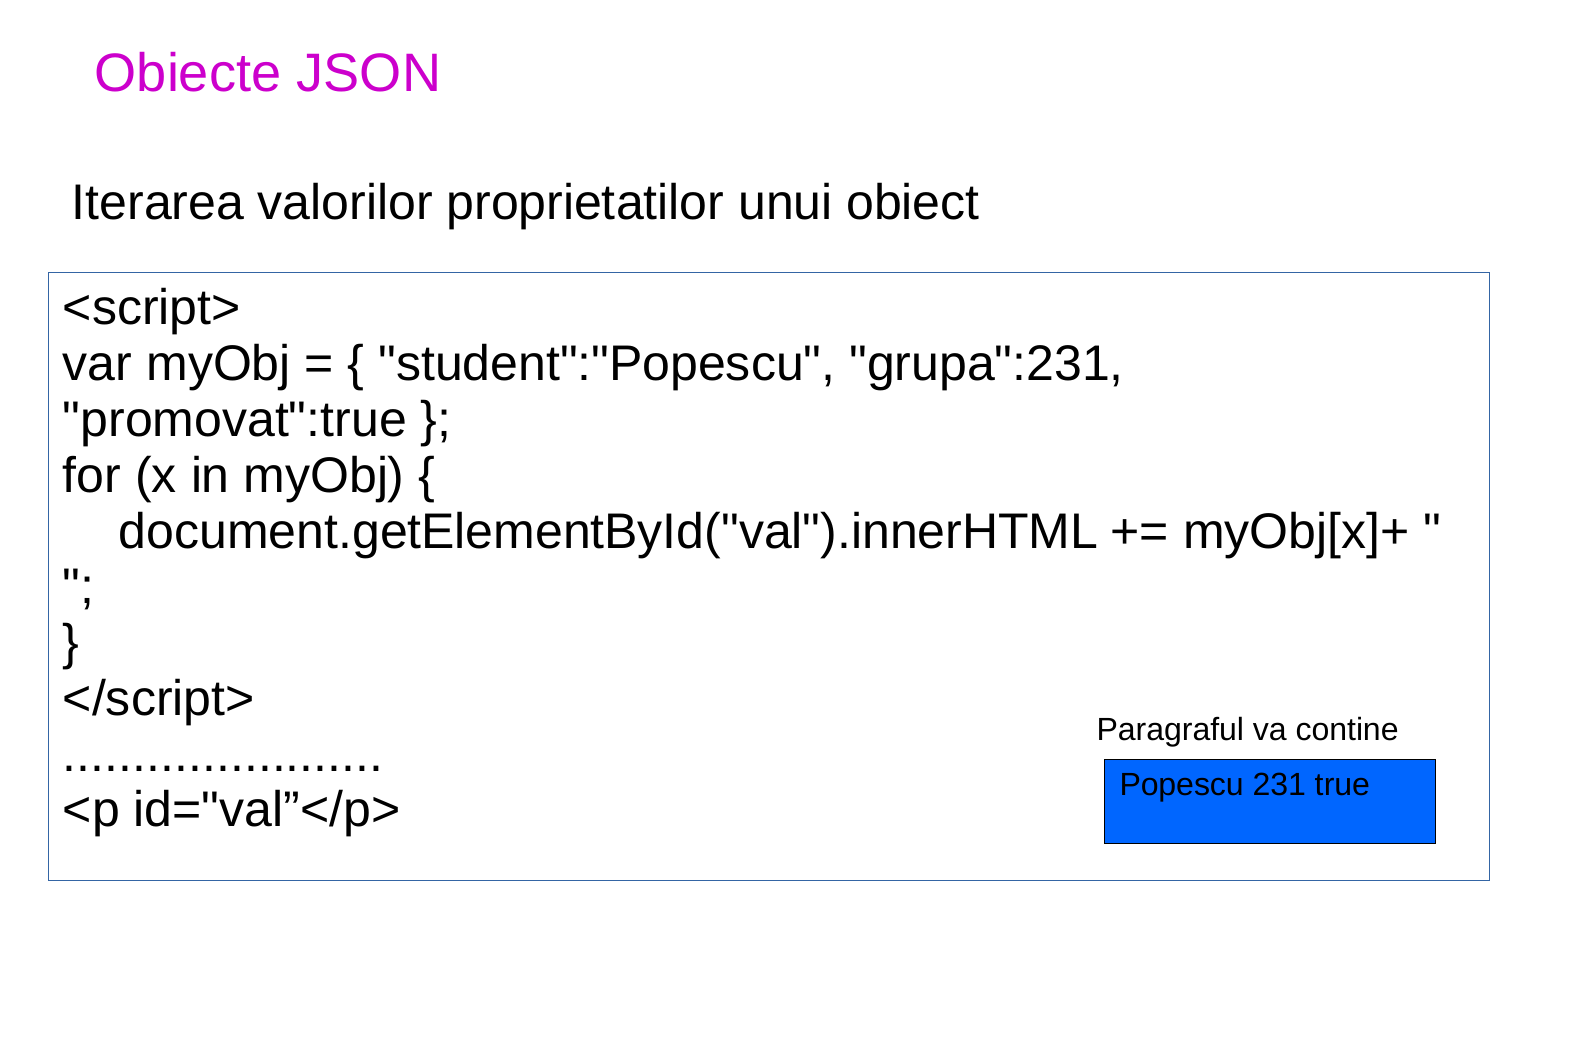

Obiecte JSON
Iterarea valorilor proprietatilor unui obiect
<script>
var myObj = { "student":"Popescu", "grupa":231, "promovat":true };
for (x in myObj) {
 document.getElementById("val").innerHTML += myObj[x]+ " ";
}
</script>
.......................
<p id="val”</p>
Paragraful va contine
Popescu 231 true